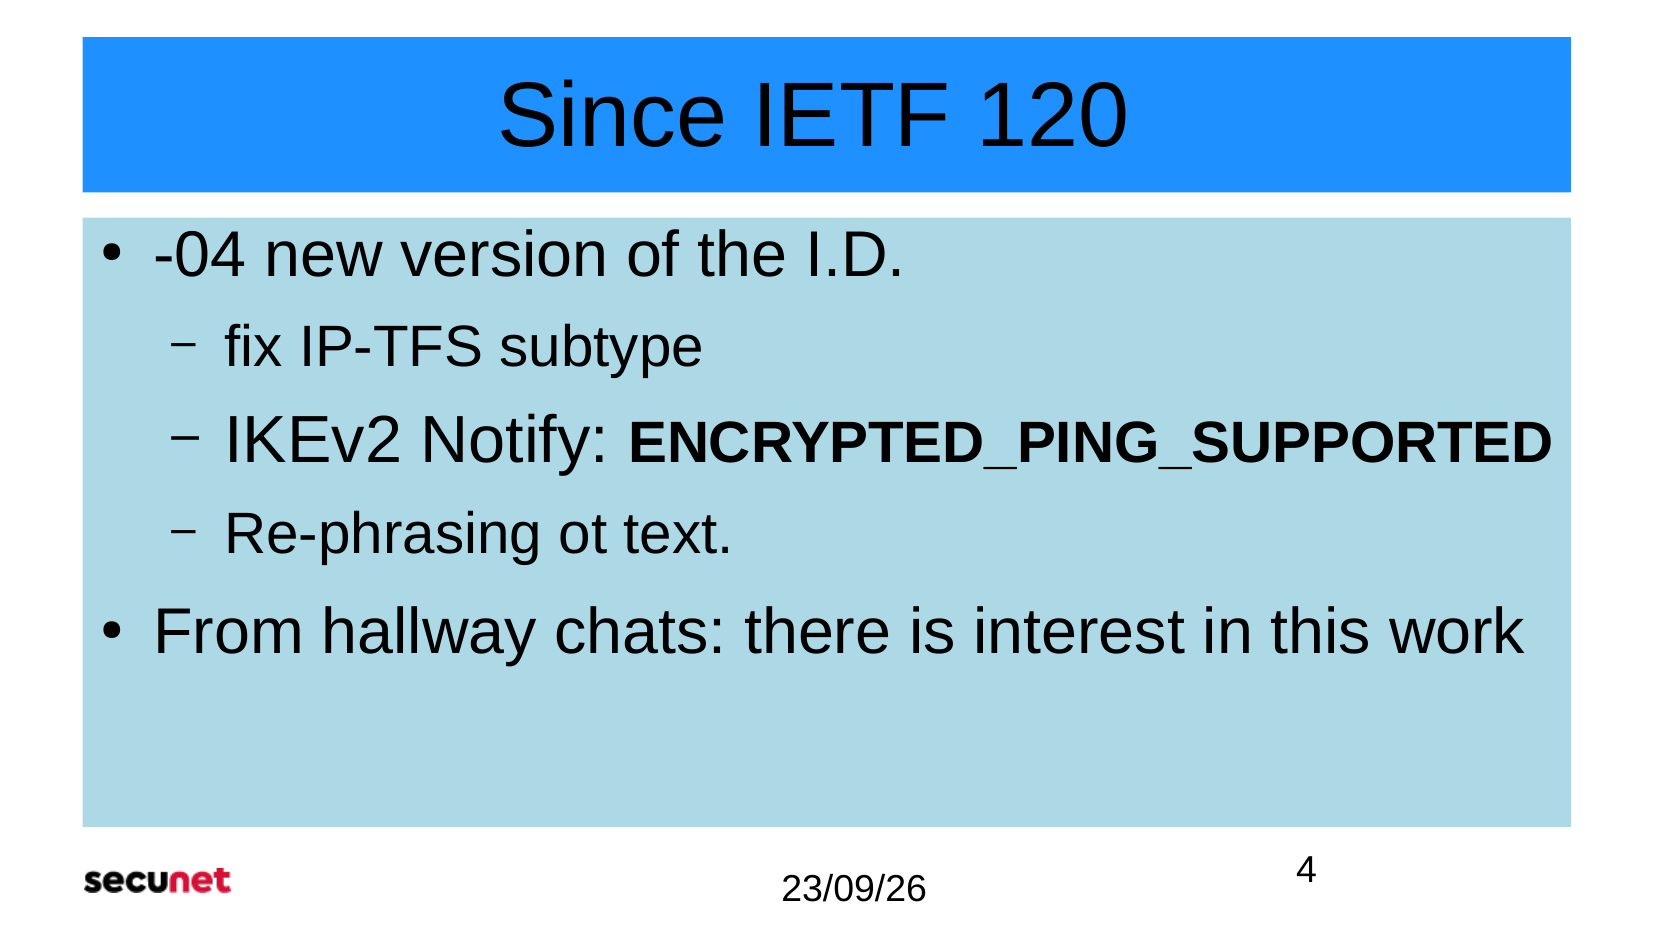

# Since IETF 120
-04 new version of the I.D.
fix IP-TFS subtype
IKEv2 Notify: ENCRYPTED_PING_SUPPORTED
Re-phrasing ot text.
From hallway chats: there is interest in this work